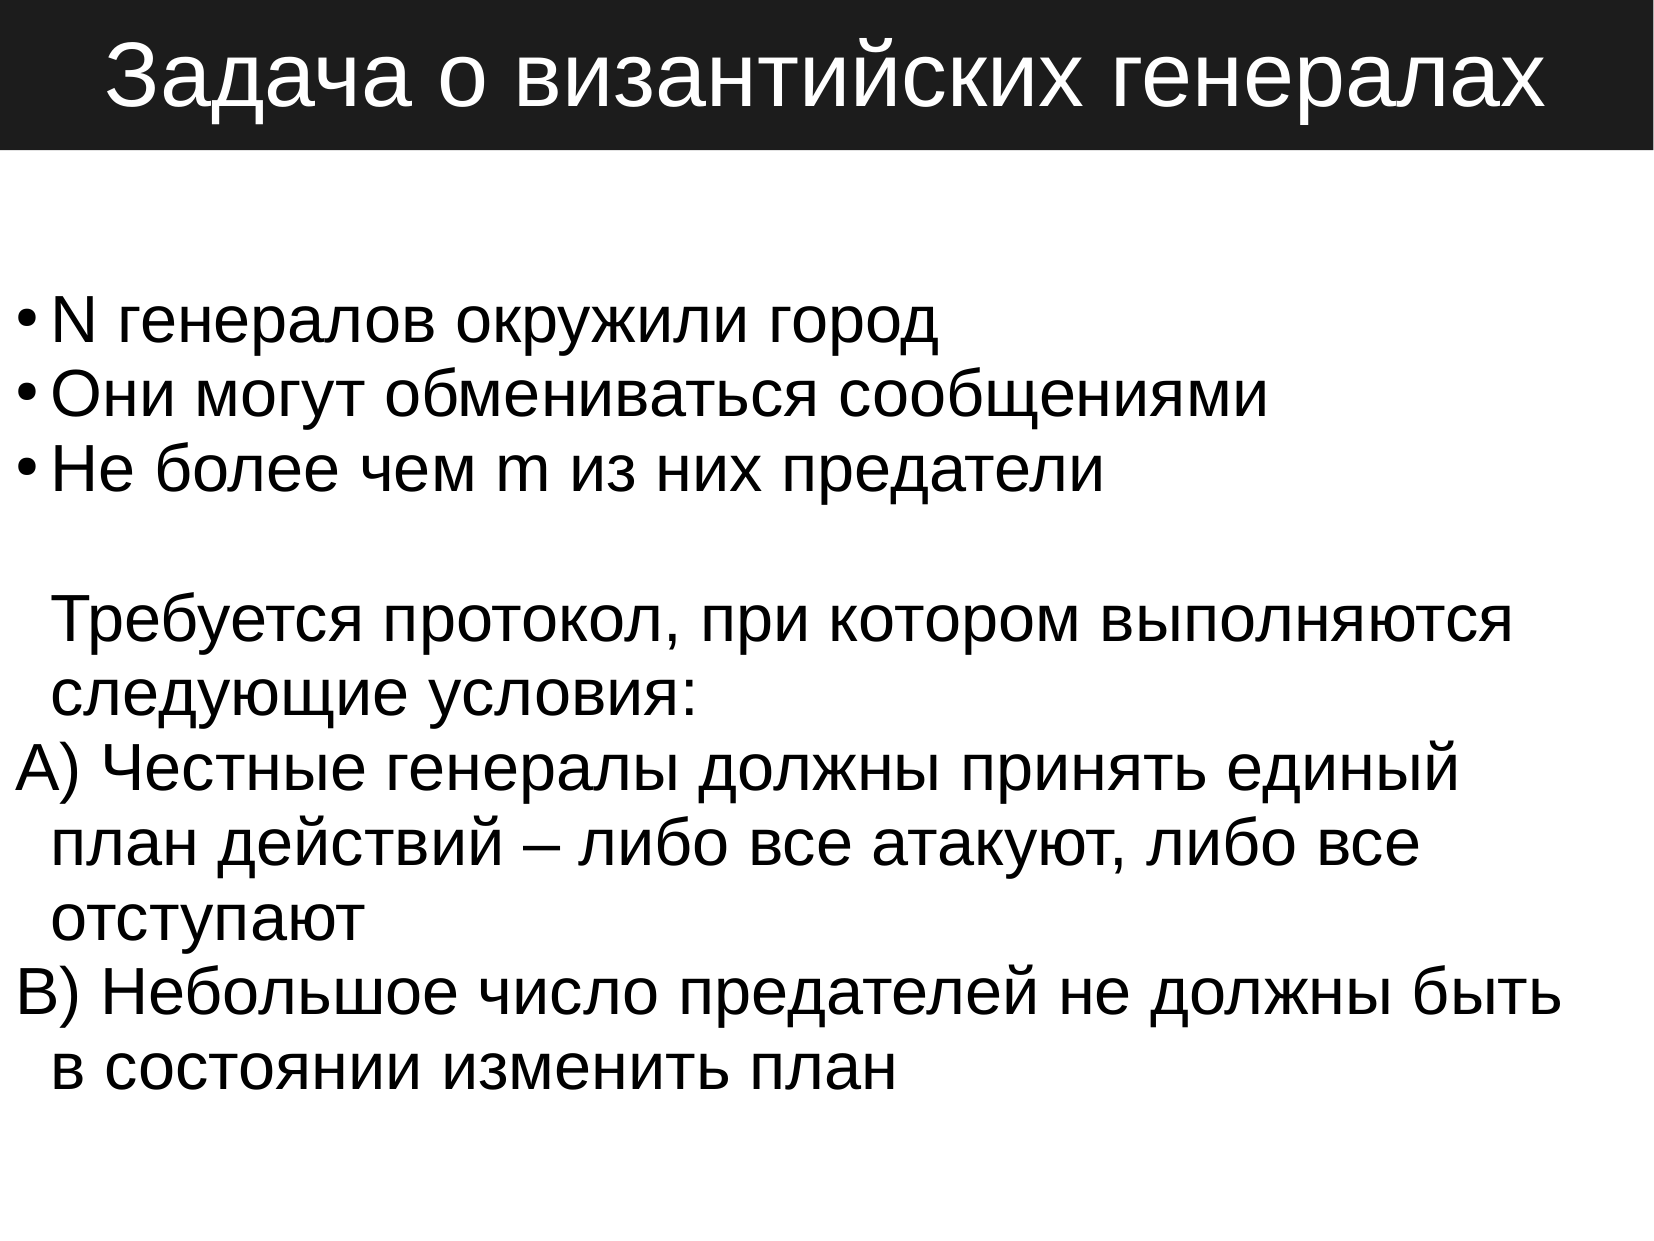

# Задача о византийских генералах
N генералов окружили город
Они могут обмениваться сообщениями
Не более чем m из них предатели
Требуется протокол, при котором выполняются следующие условия:
 Честные генералы должны принять единый план действий – либо все атакуют, либо все отступают
 Небольшое число предателей не должны быть в состоянии изменить план